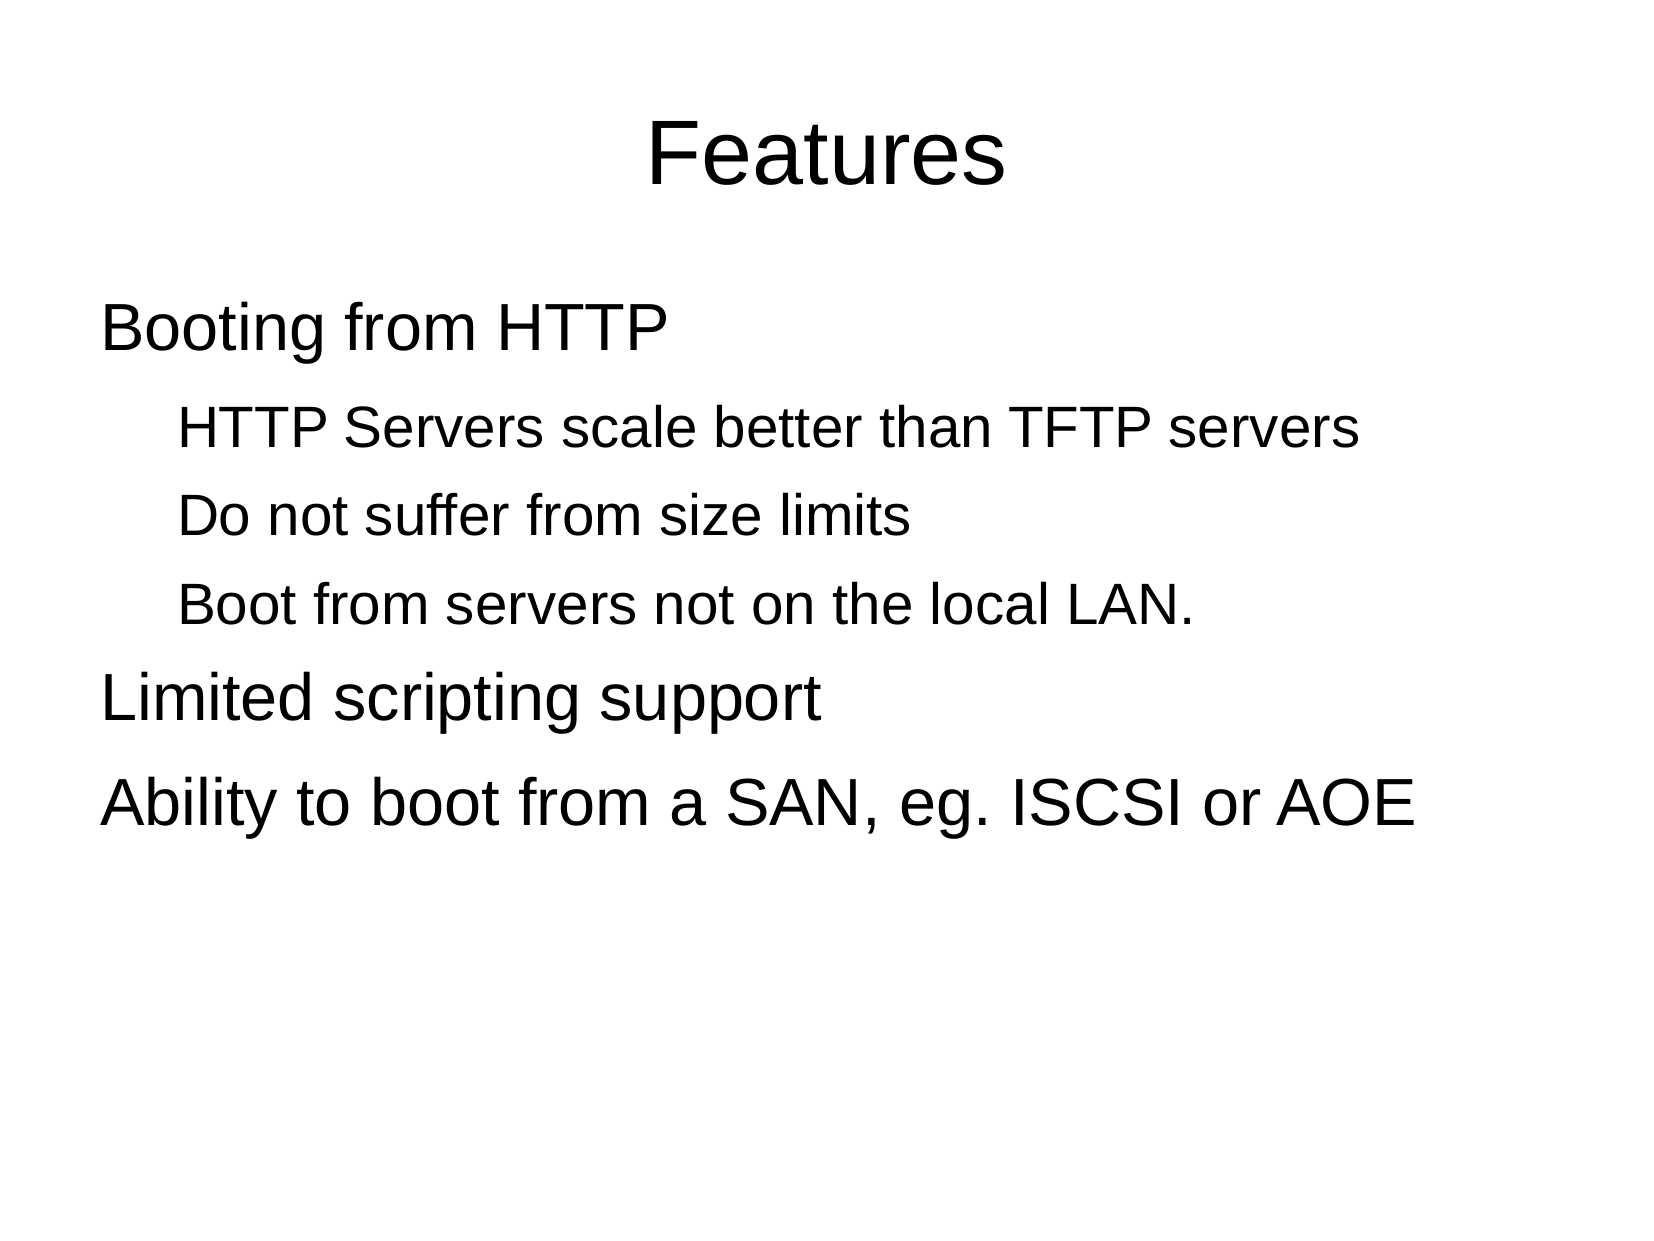

# Features
Booting from HTTP
HTTP Servers scale better than TFTP servers
Do not suffer from size limits
Boot from servers not on the local LAN.
Limited scripting support
Ability to boot from a SAN, eg. ISCSI or AOE